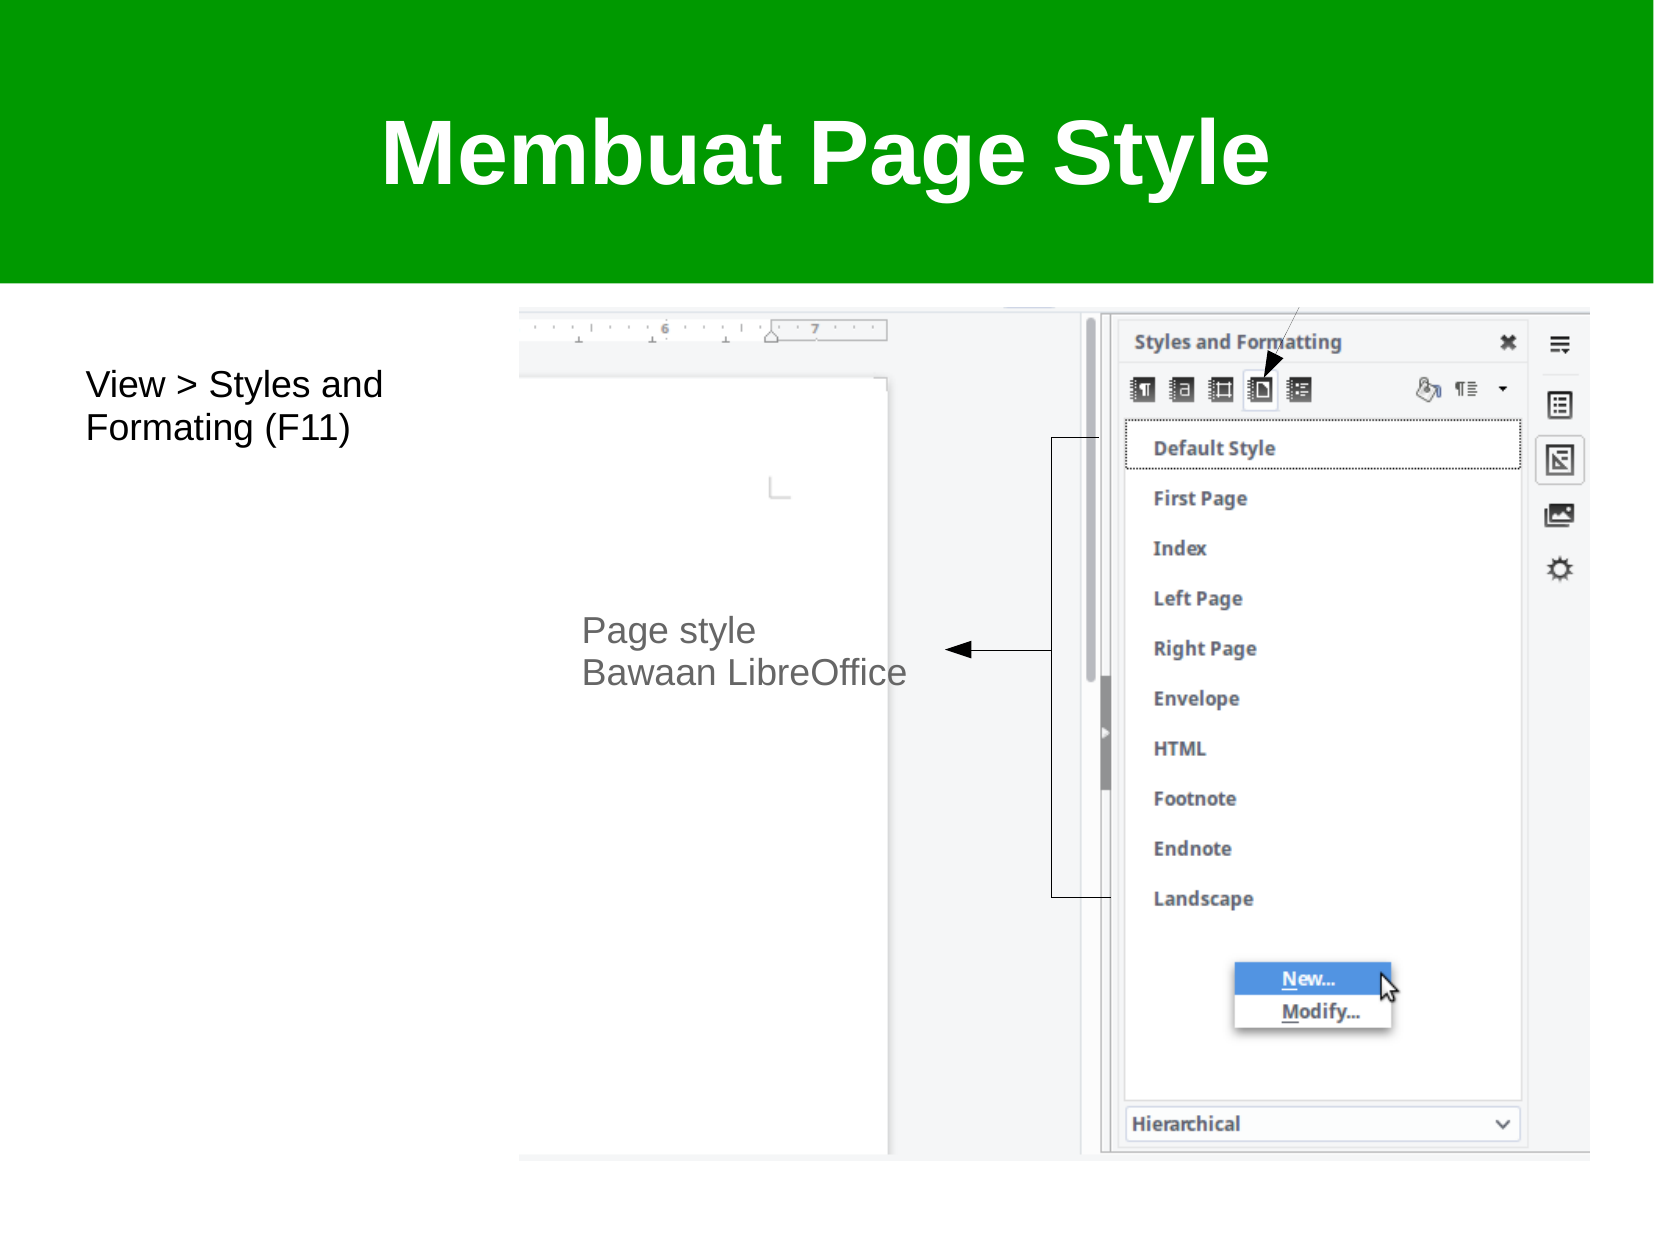

# Membuat Page Style
View > Styles and Formating (F11)
Page style
Bawaan LibreOffice